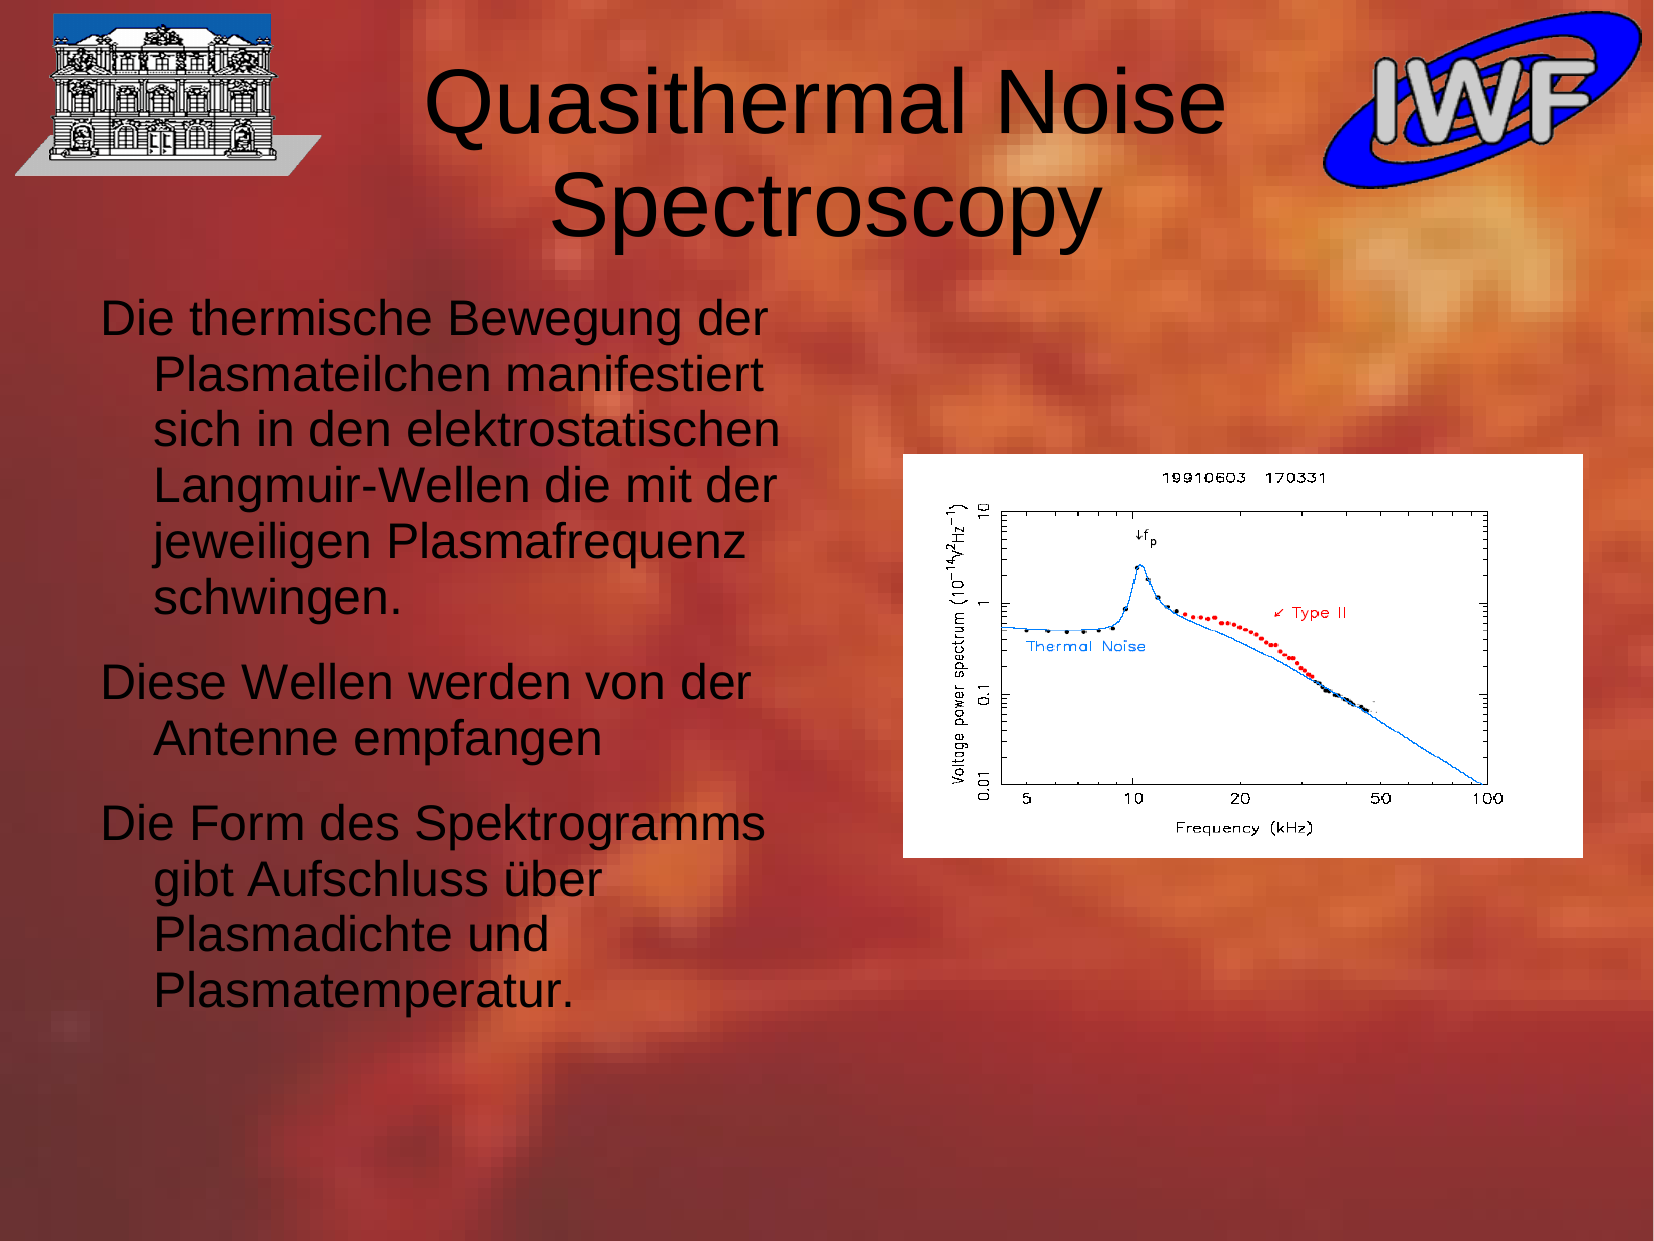

# Quasithermal Noise Spectroscopy
Die thermische Bewegung der Plasmateilchen manifestiert sich in den elektrostatischen Langmuir-Wellen die mit der jeweiligen Plasmafrequenz schwingen.
Diese Wellen werden von der Antenne empfangen
Die Form des Spektrogramms gibt Aufschluss über Plasmadichte und Plasmatemperatur.